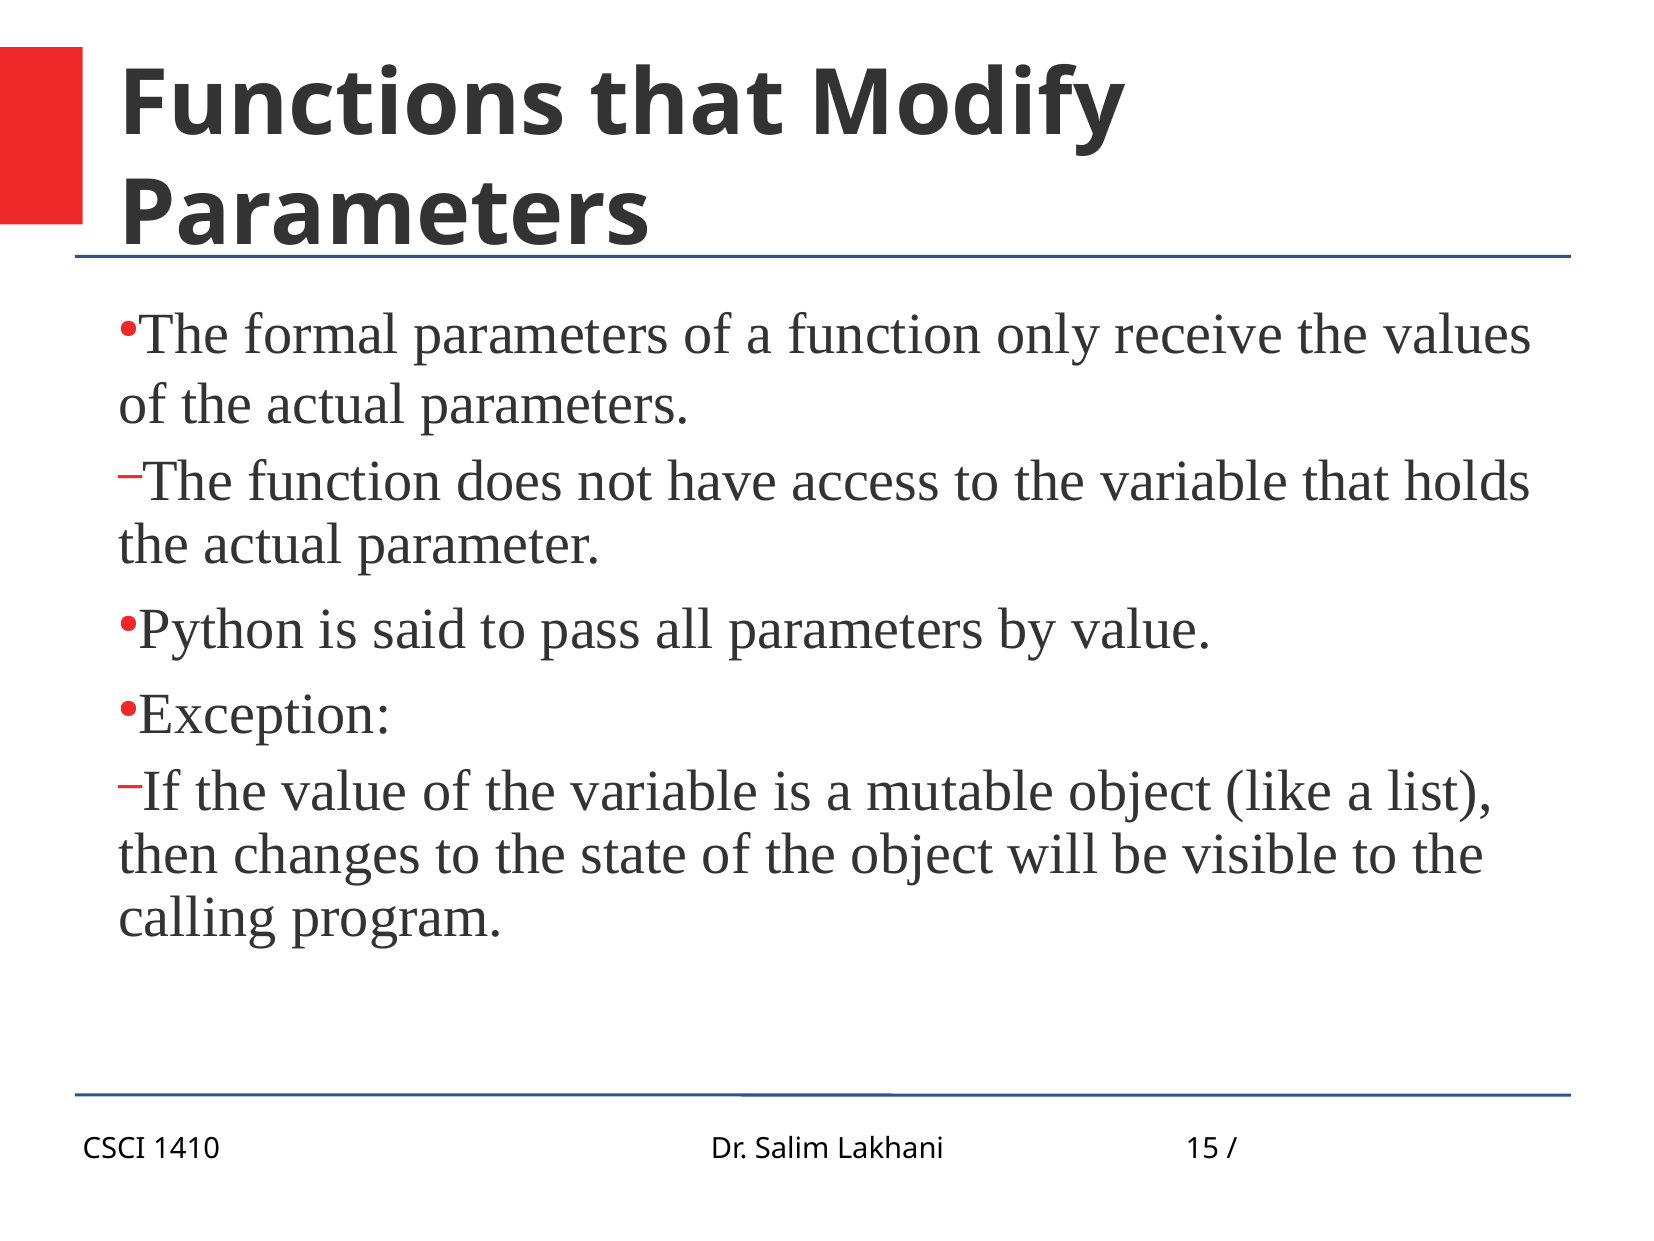

# Functions that Modify Parameters
The formal parameters of a function only receive the values of the actual parameters.
The function does not have access to the variable that holds the actual parameter.
Python is said to pass all parameters by value.
Exception:
If the value of the variable is a mutable object (like a list), then changes to the state of the object will be visible to the calling program.
CSCI 1410
Dr. Salim Lakhani